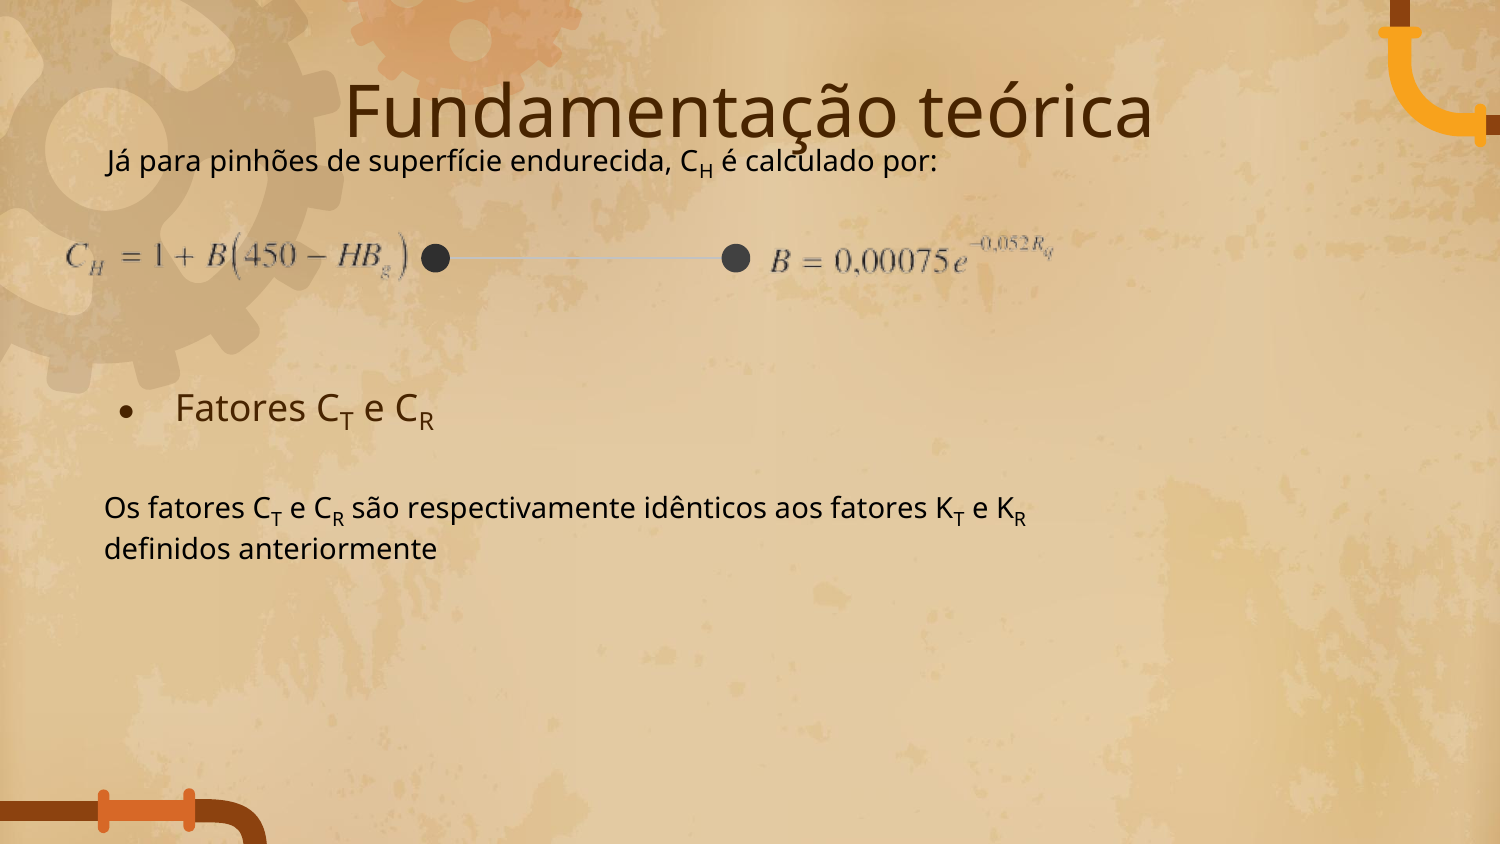

# Fundamentação teórica
Já para pinhões de superfície endurecida, CH é calculado por:
Fatores CT e CR
Os fatores CT e CR são respectivamente idênticos aos fatores KT e KR definidos anteriormente